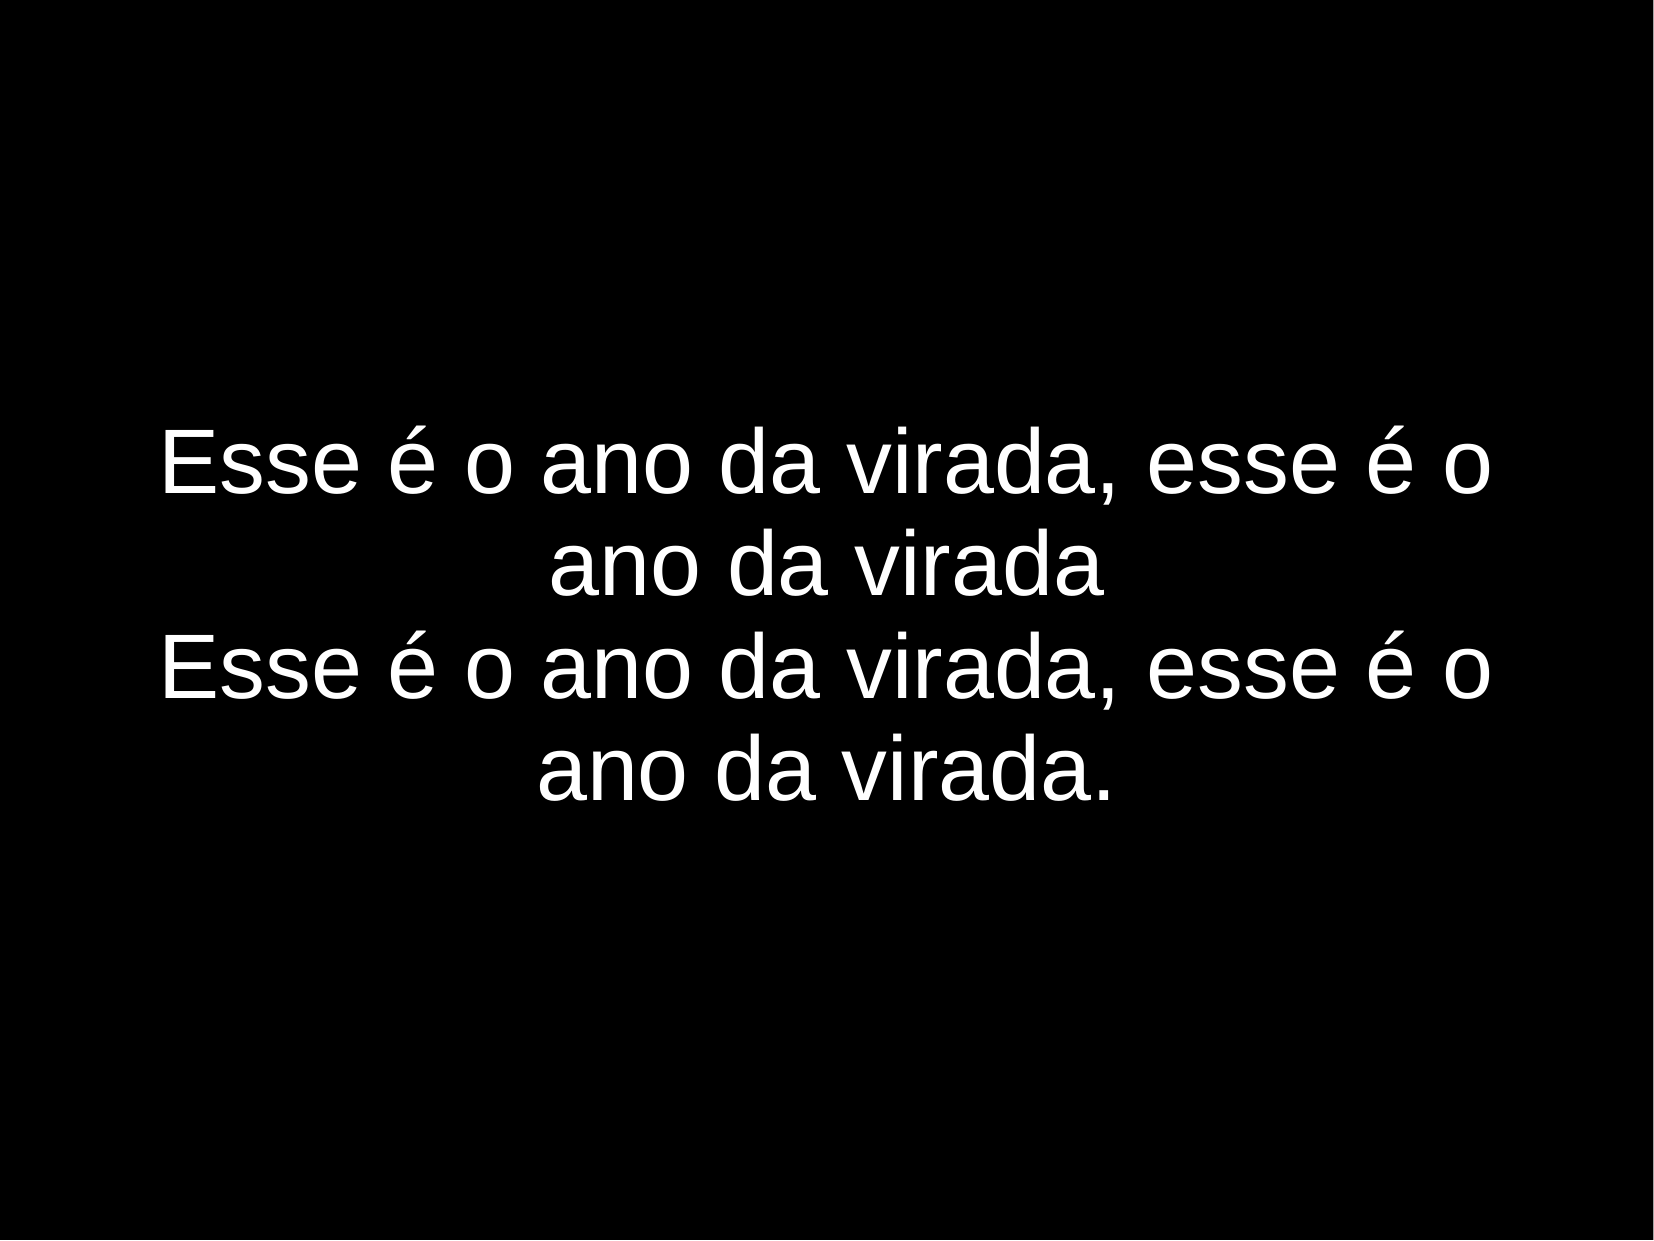

# Esse é o ano da virada, esse é o ano da virada
Esse é o ano da virada, esse é o ano da virada.